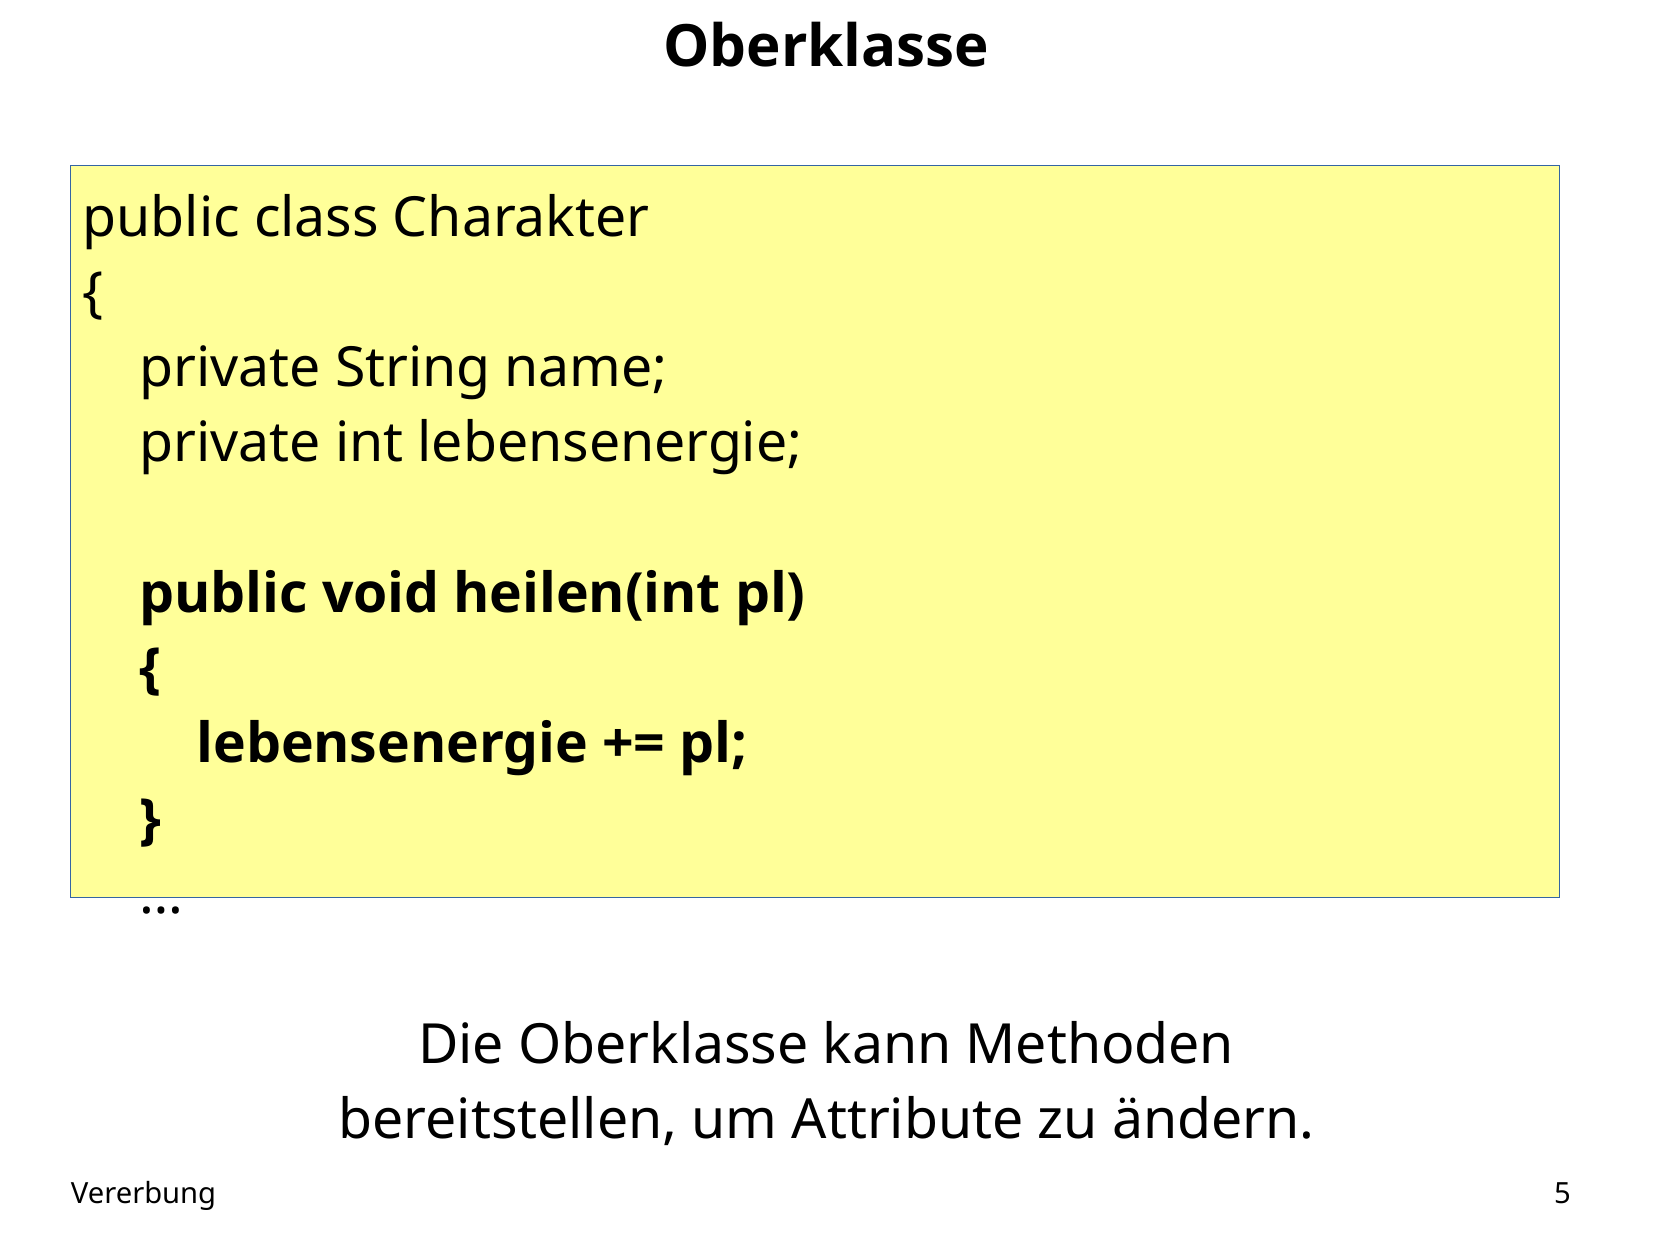

# Oberklasse
public class Charakter
{
 private String name;
 private int lebensenergie;
 public void heilen(int pl)
 {
 lebensenergie += pl;
 }
 …
Die Oberklasse kann Methoden
bereitstellen, um Attribute zu ändern.
Vererbung
5